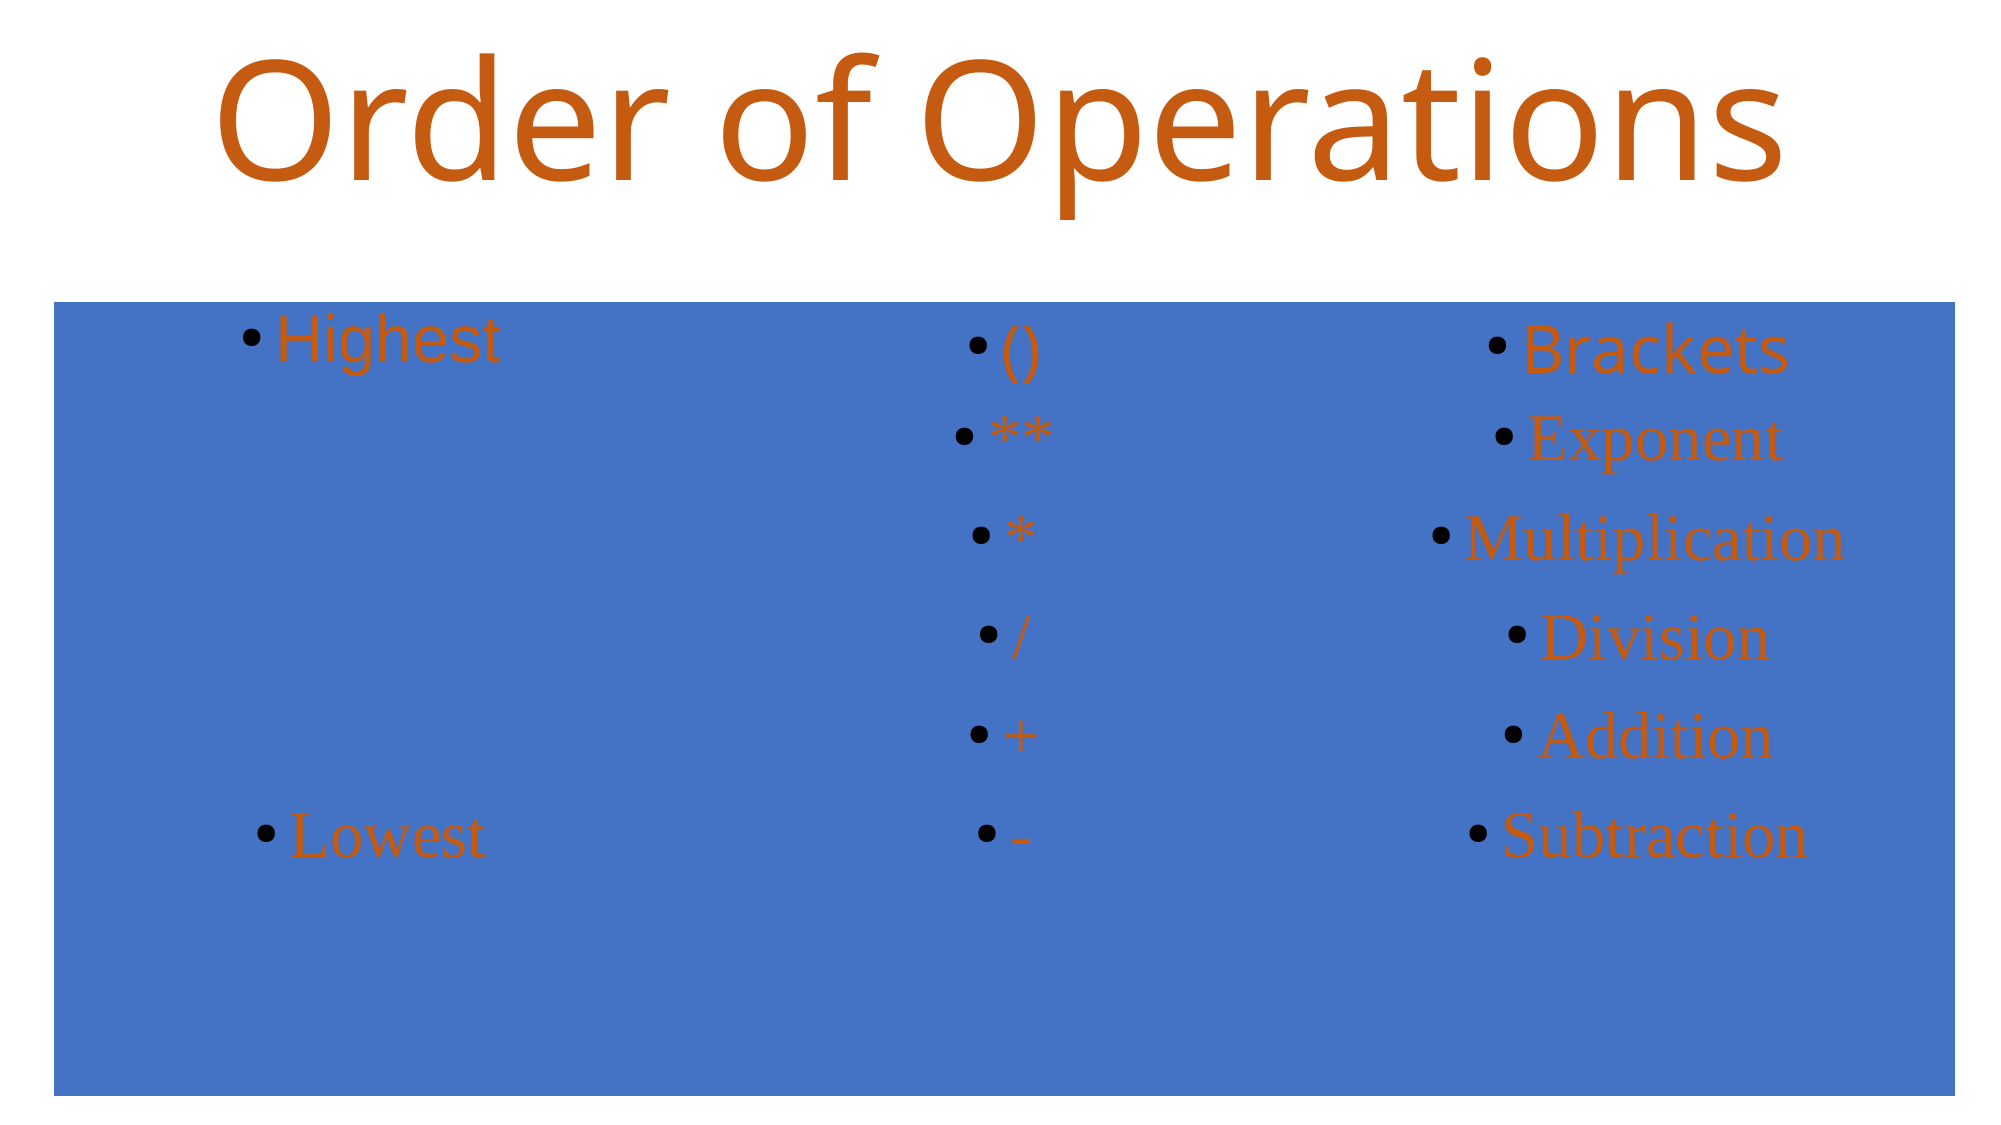

# Order of Operations
| Highest | () | Brackets |
| --- | --- | --- |
| | \*\* | Exponent |
| | \* | Multiplication |
| | / | Division |
| | + | Addition |
| Lowest | - | Subtraction |
| | | |
| | | |